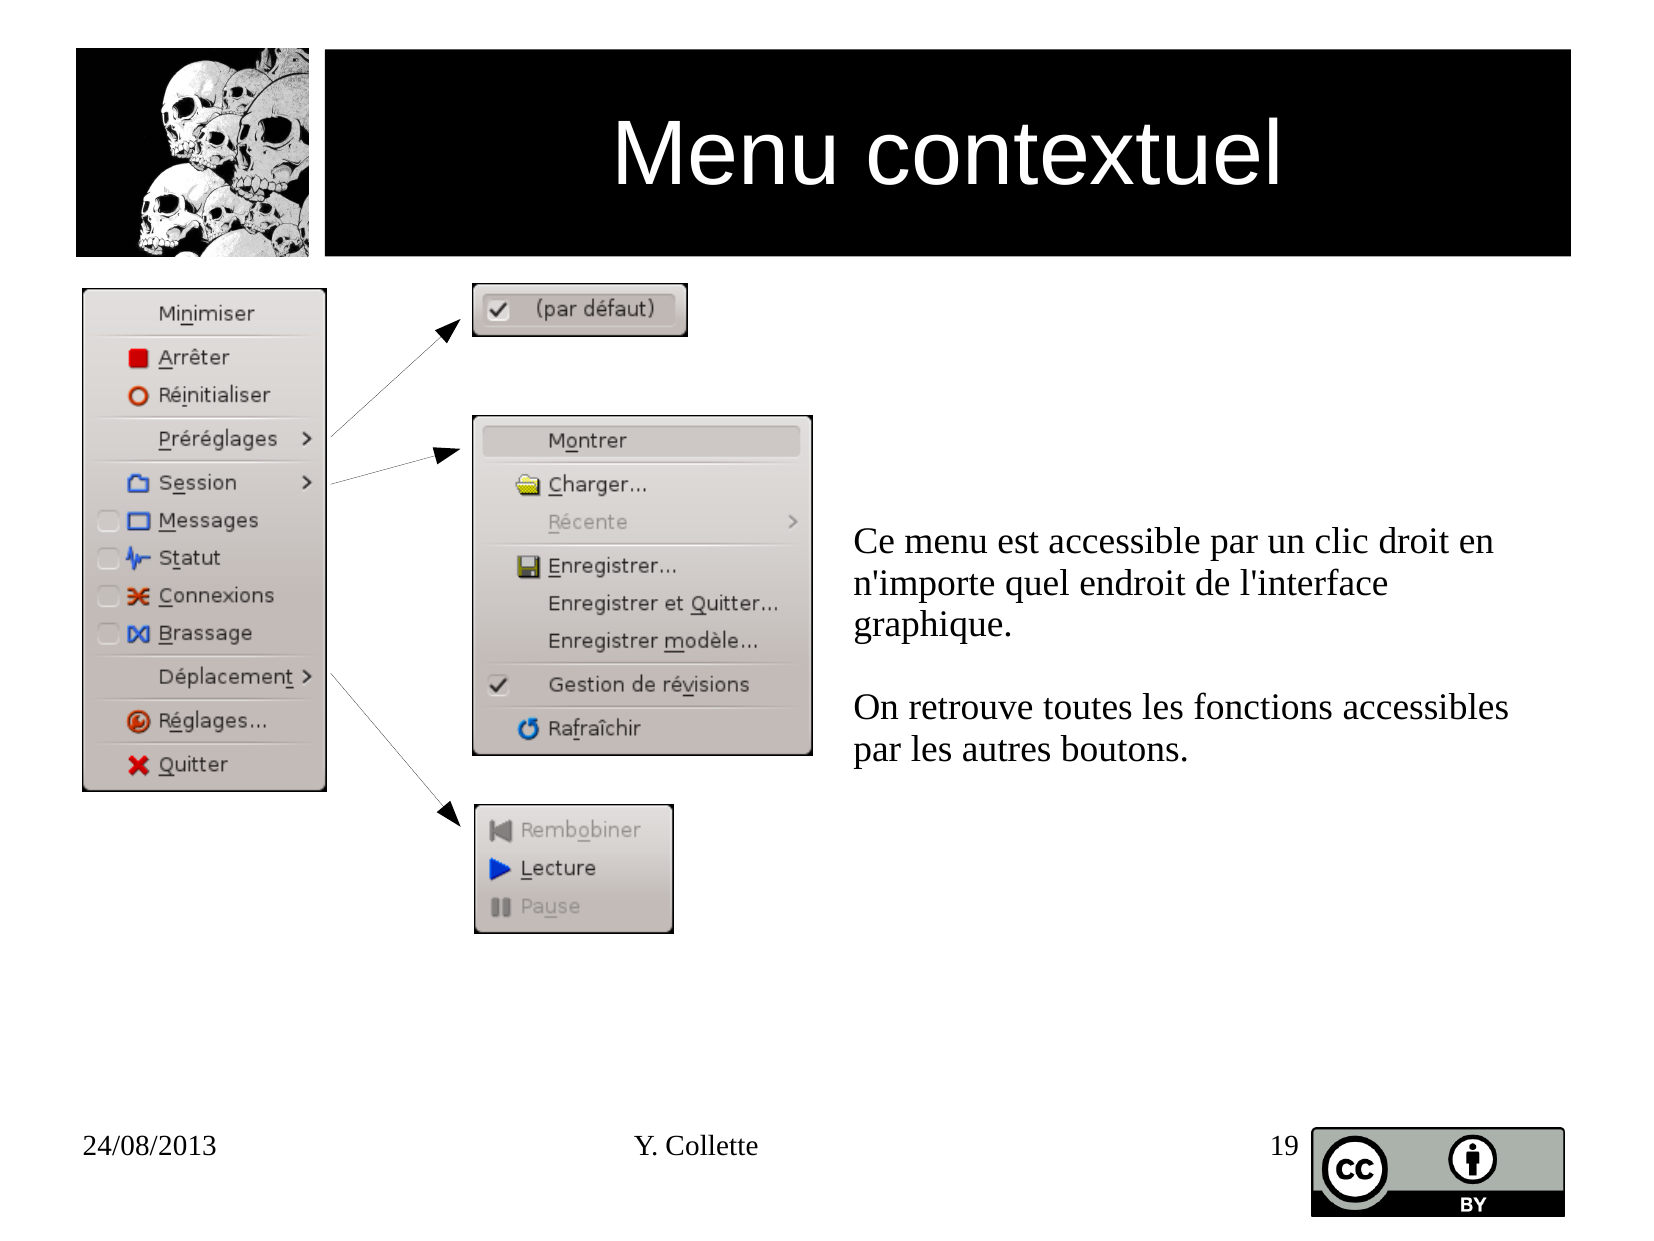

# Menu contextuel
Ce menu est accessible par un clic droit en n'importe quel endroit de l'interface graphique.
On retrouve toutes les fonctions accessibles par les autres boutons.
Y. Collette
19